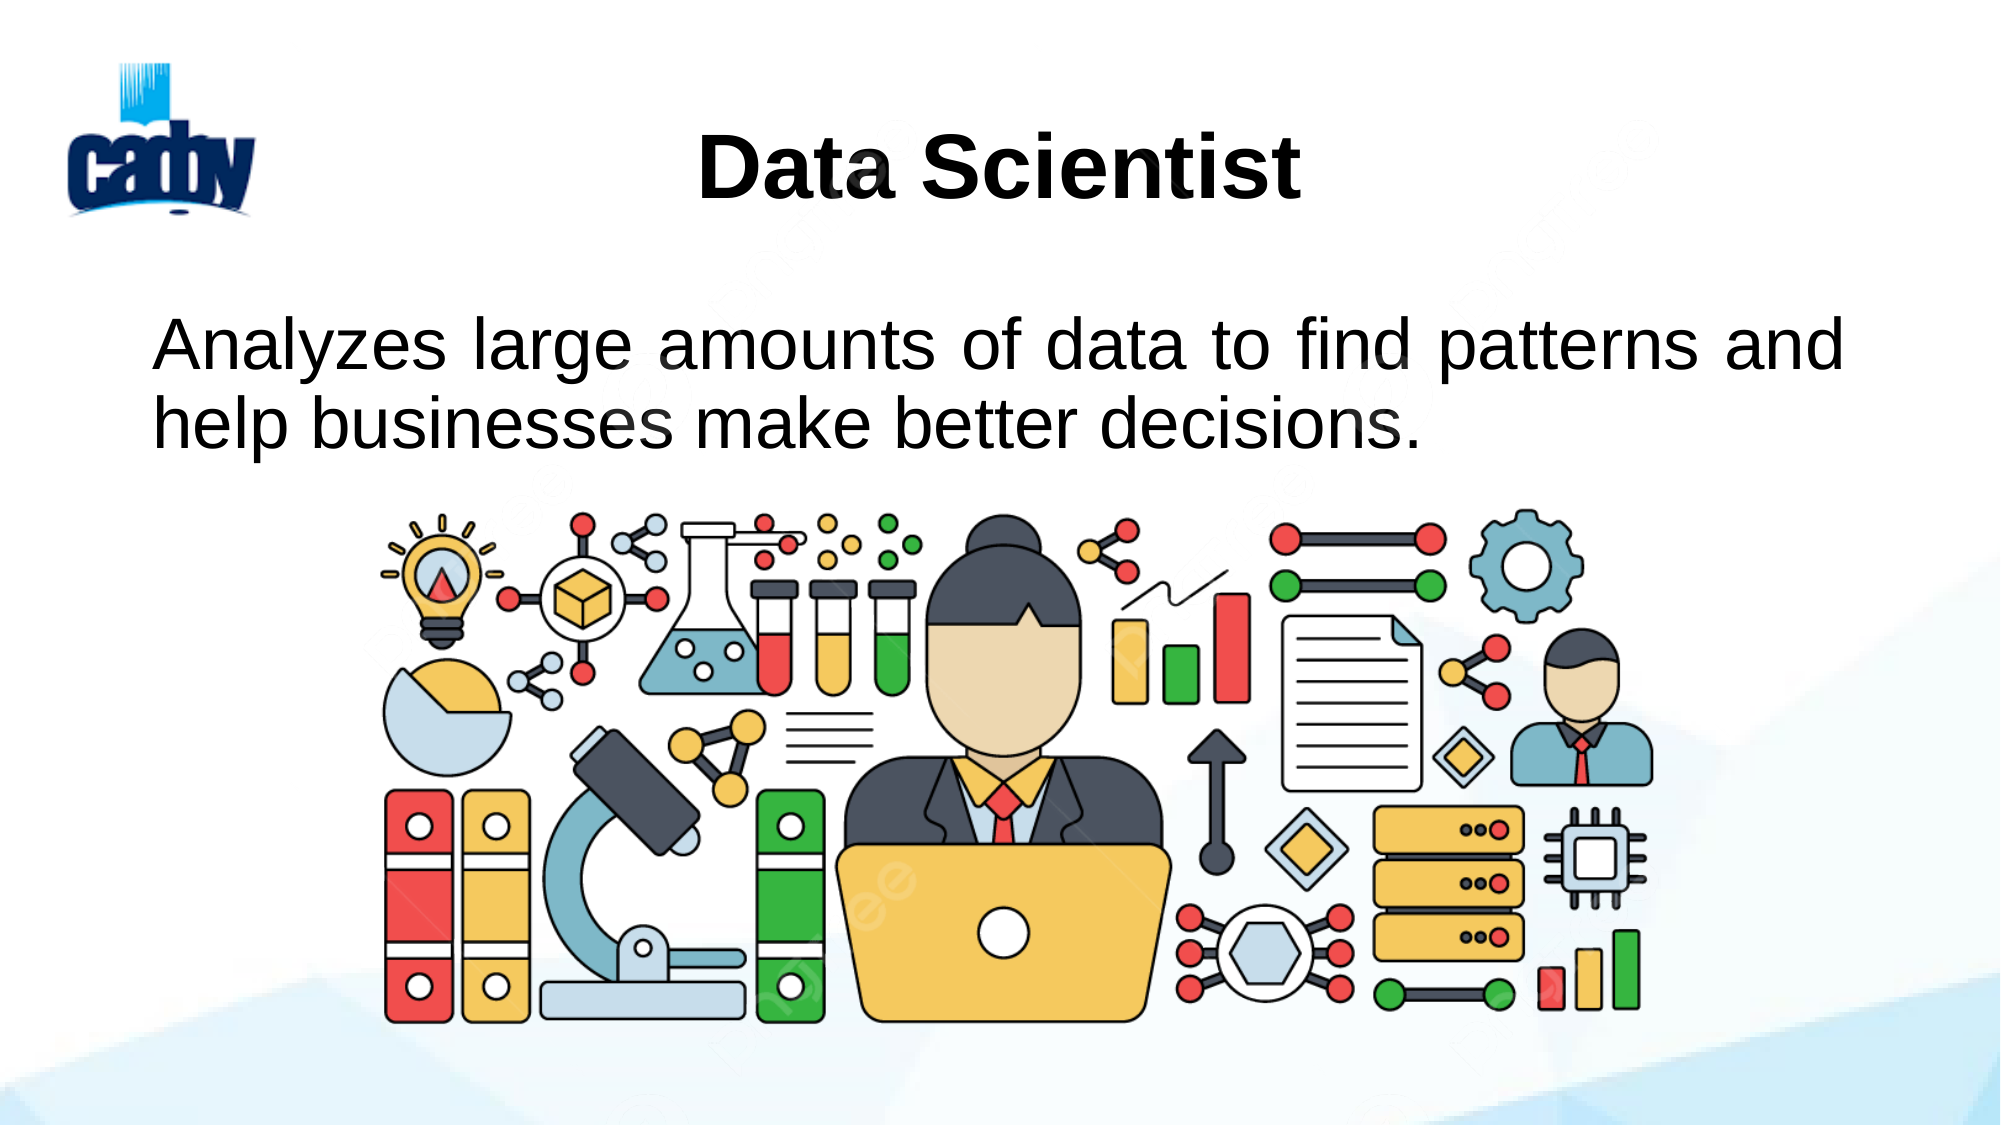

# Data Scientist
Analyzes large amounts of data to find patterns and help businesses make better decisions.